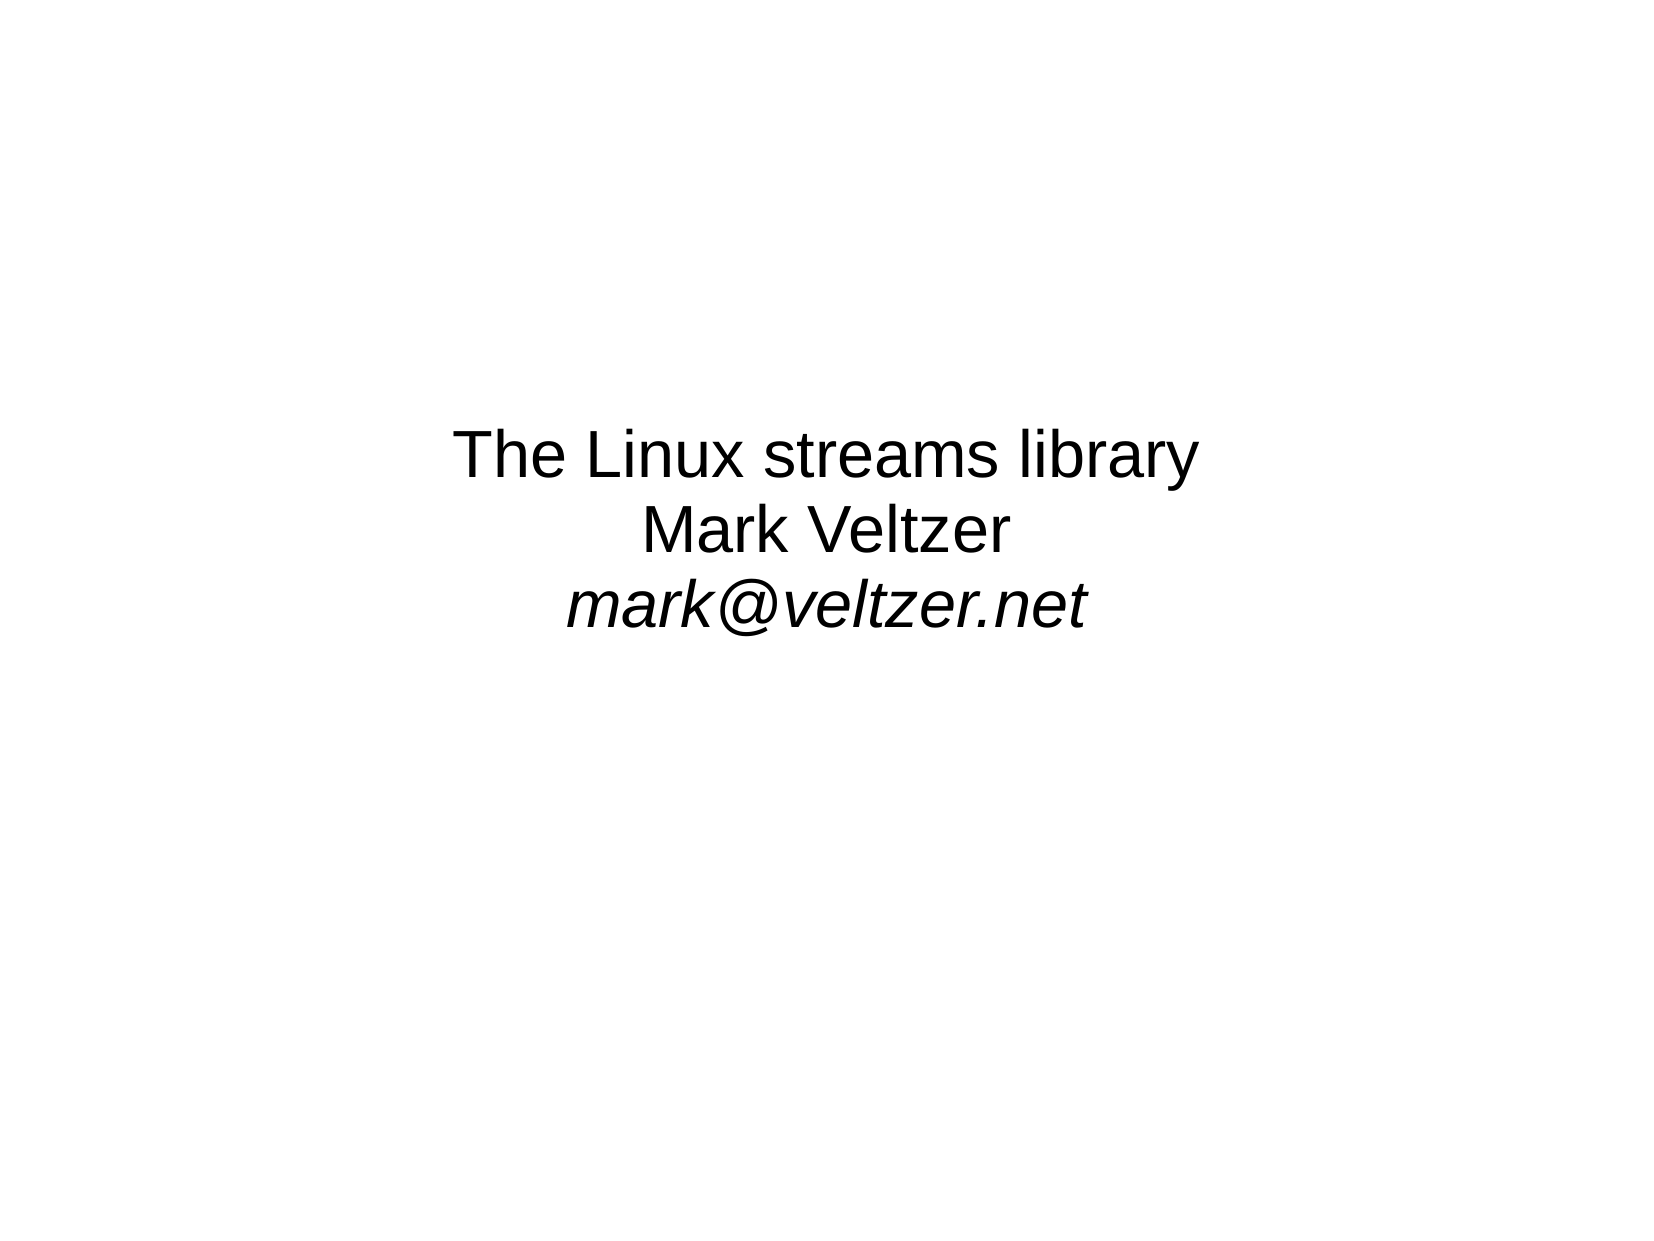

# The Linux streams library
Mark Veltzer
mark@veltzer.net